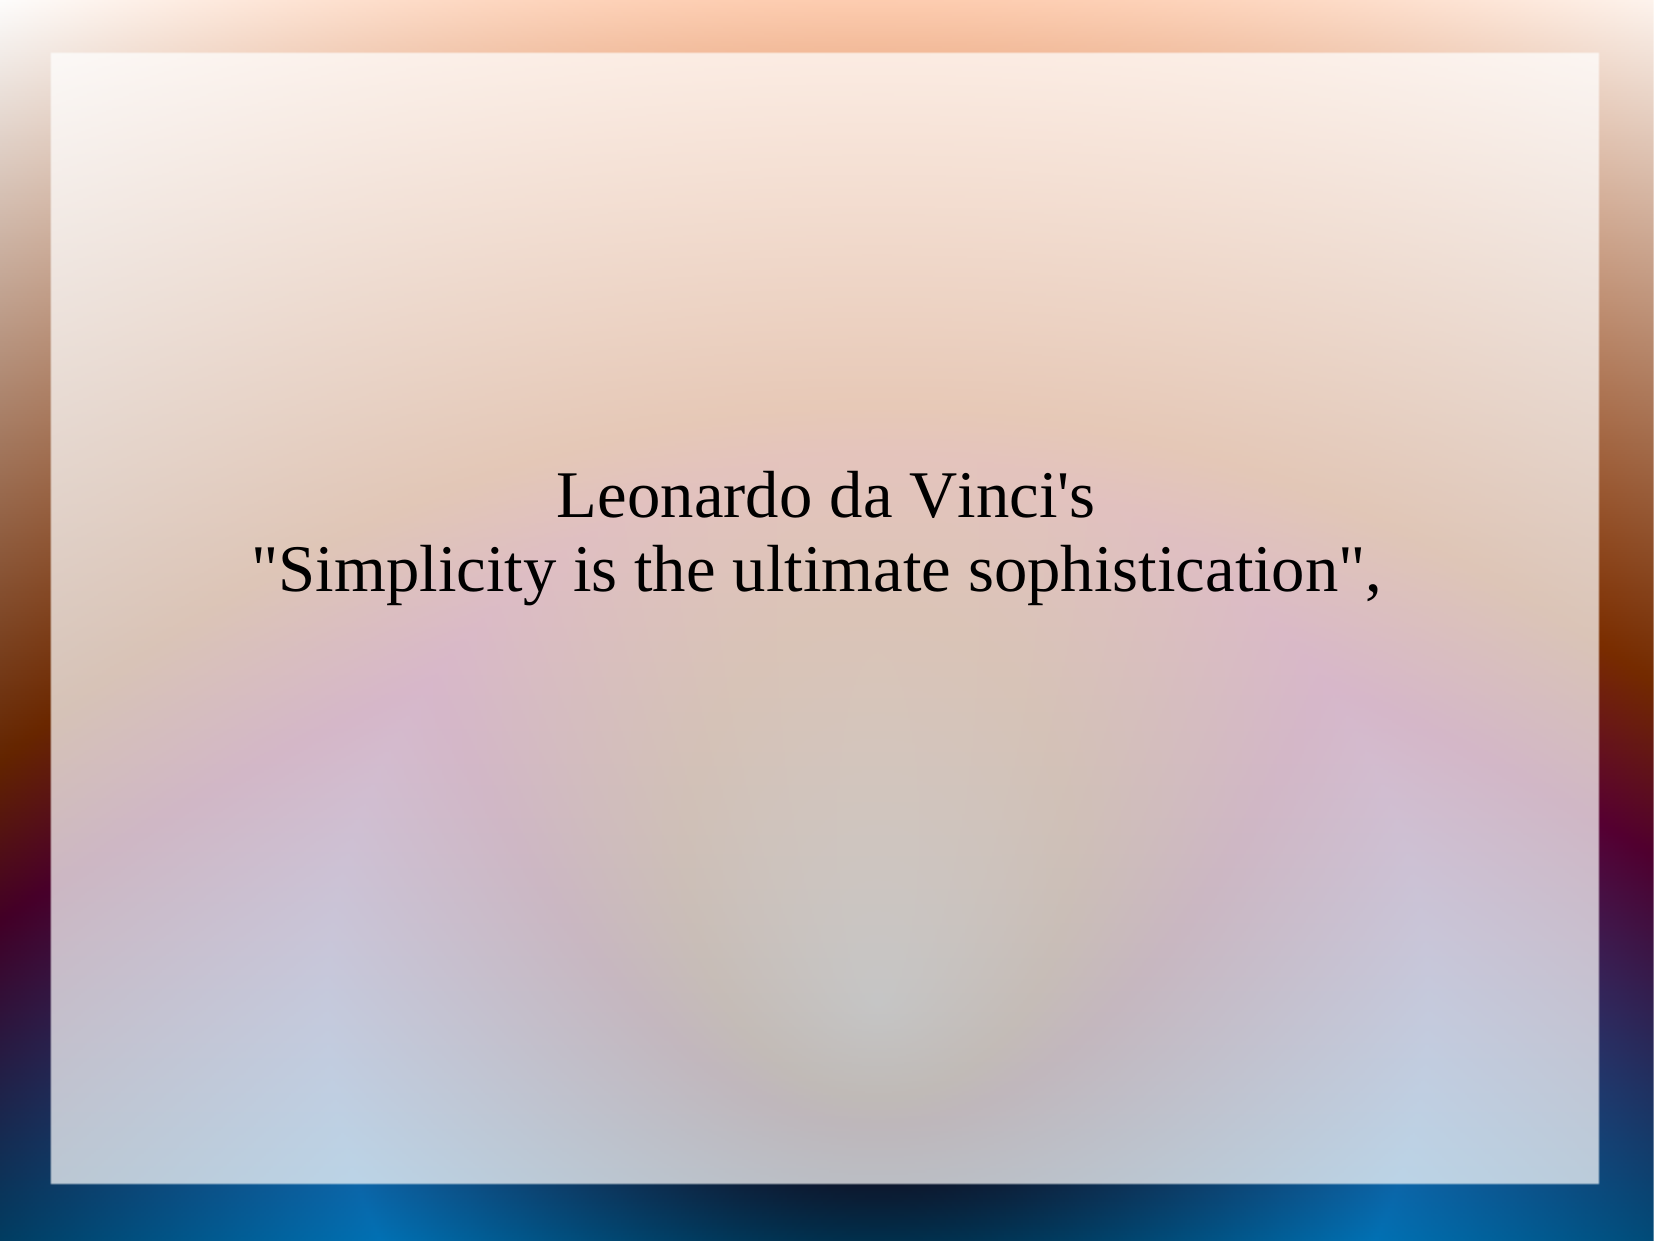

# Leonardo da Vinci's
"Simplicity is the ultimate sophistication",